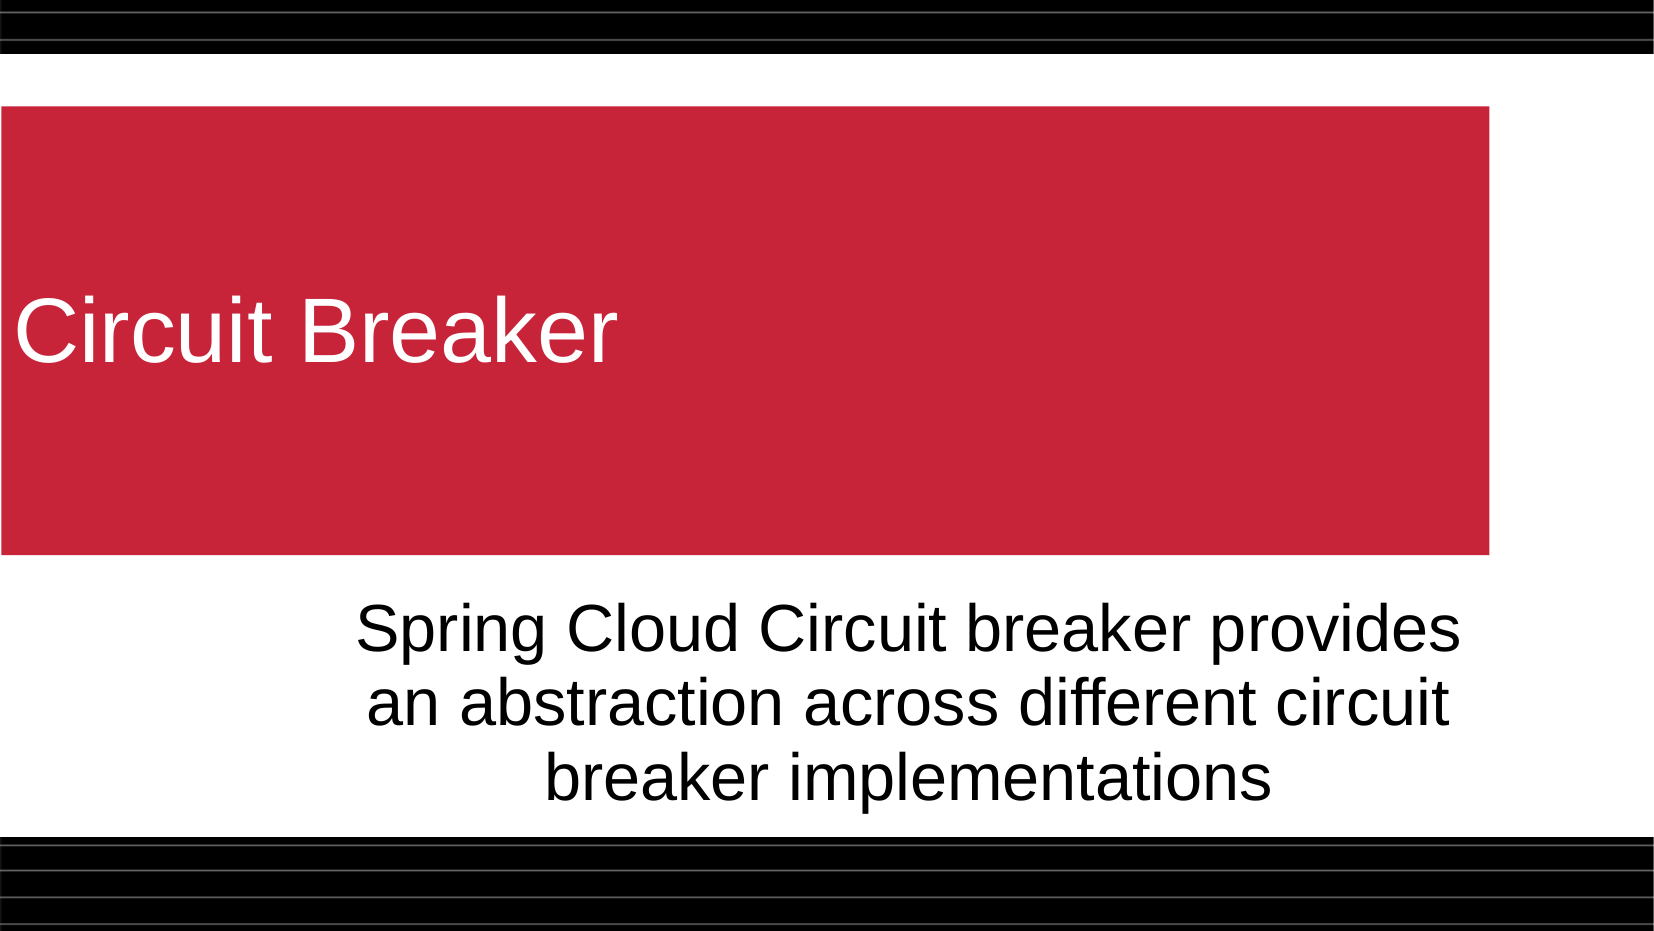

# Circuit Breaker
Spring Cloud Circuit breaker provides an abstraction across different circuit breaker implementations